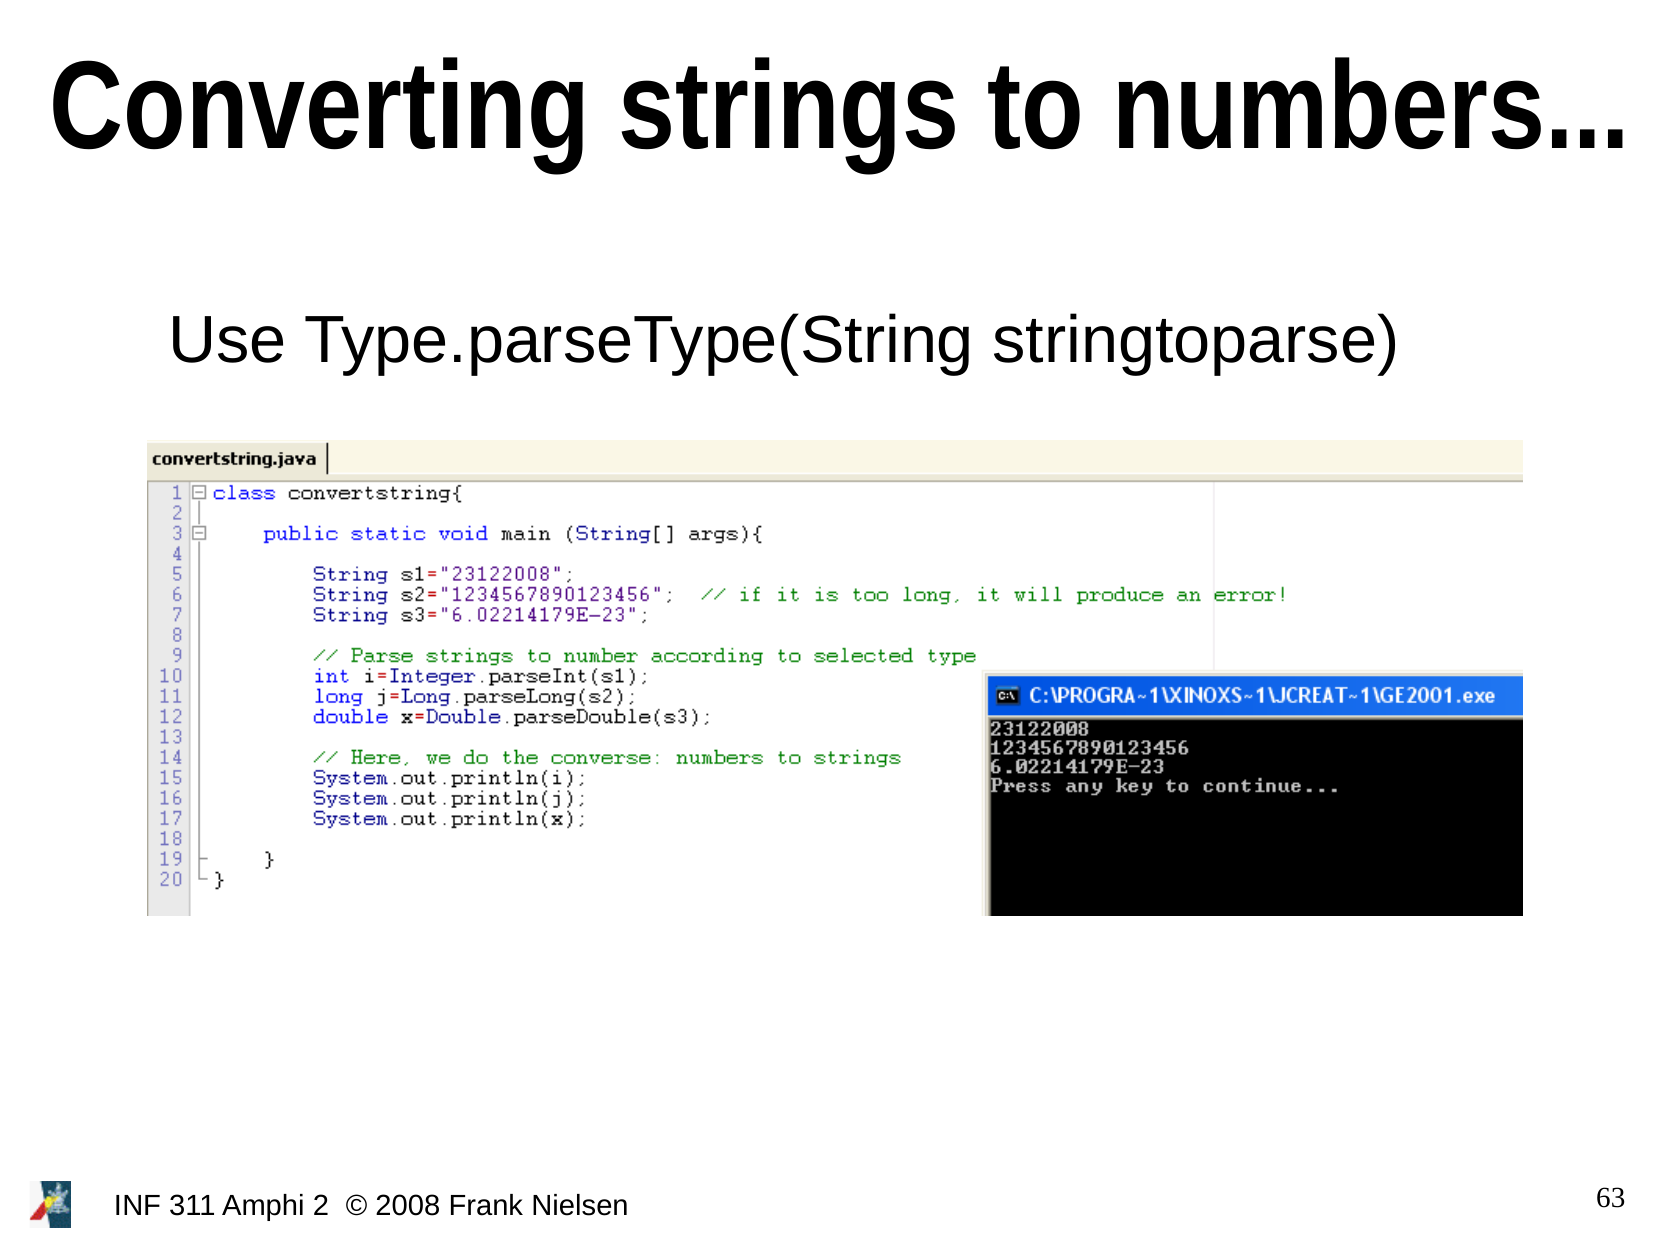

Converting strings to numbers...
Use Type.parseType(String stringtoparse)